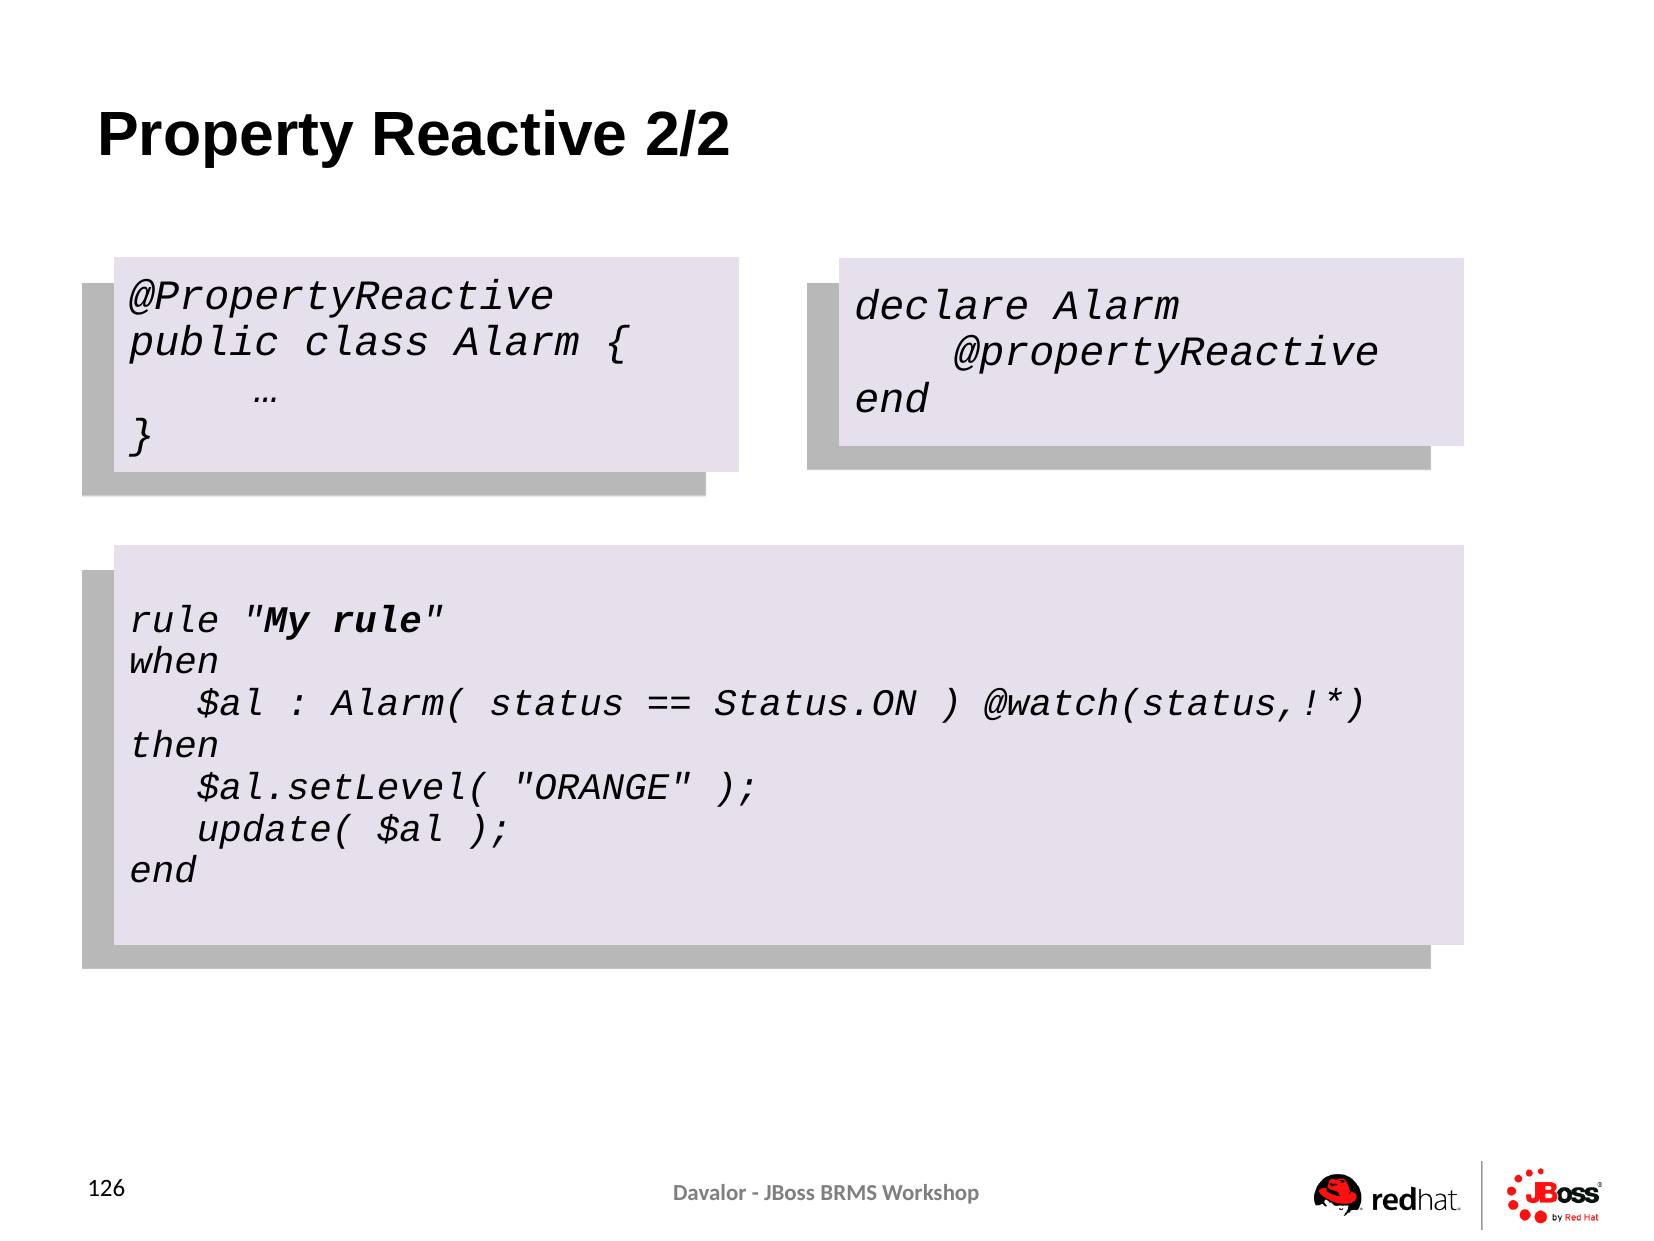

# Property Reactive 2/2
@PropertyReactive
public class Alarm {
 …
}
declare Alarm
 @propertyReactive
end
rule "My rule"
when
   $al : Alarm( status == Status.ON ) @watch(status,!*)
then
   $al.setLevel( "ORANGE" );
   update( $al );
end